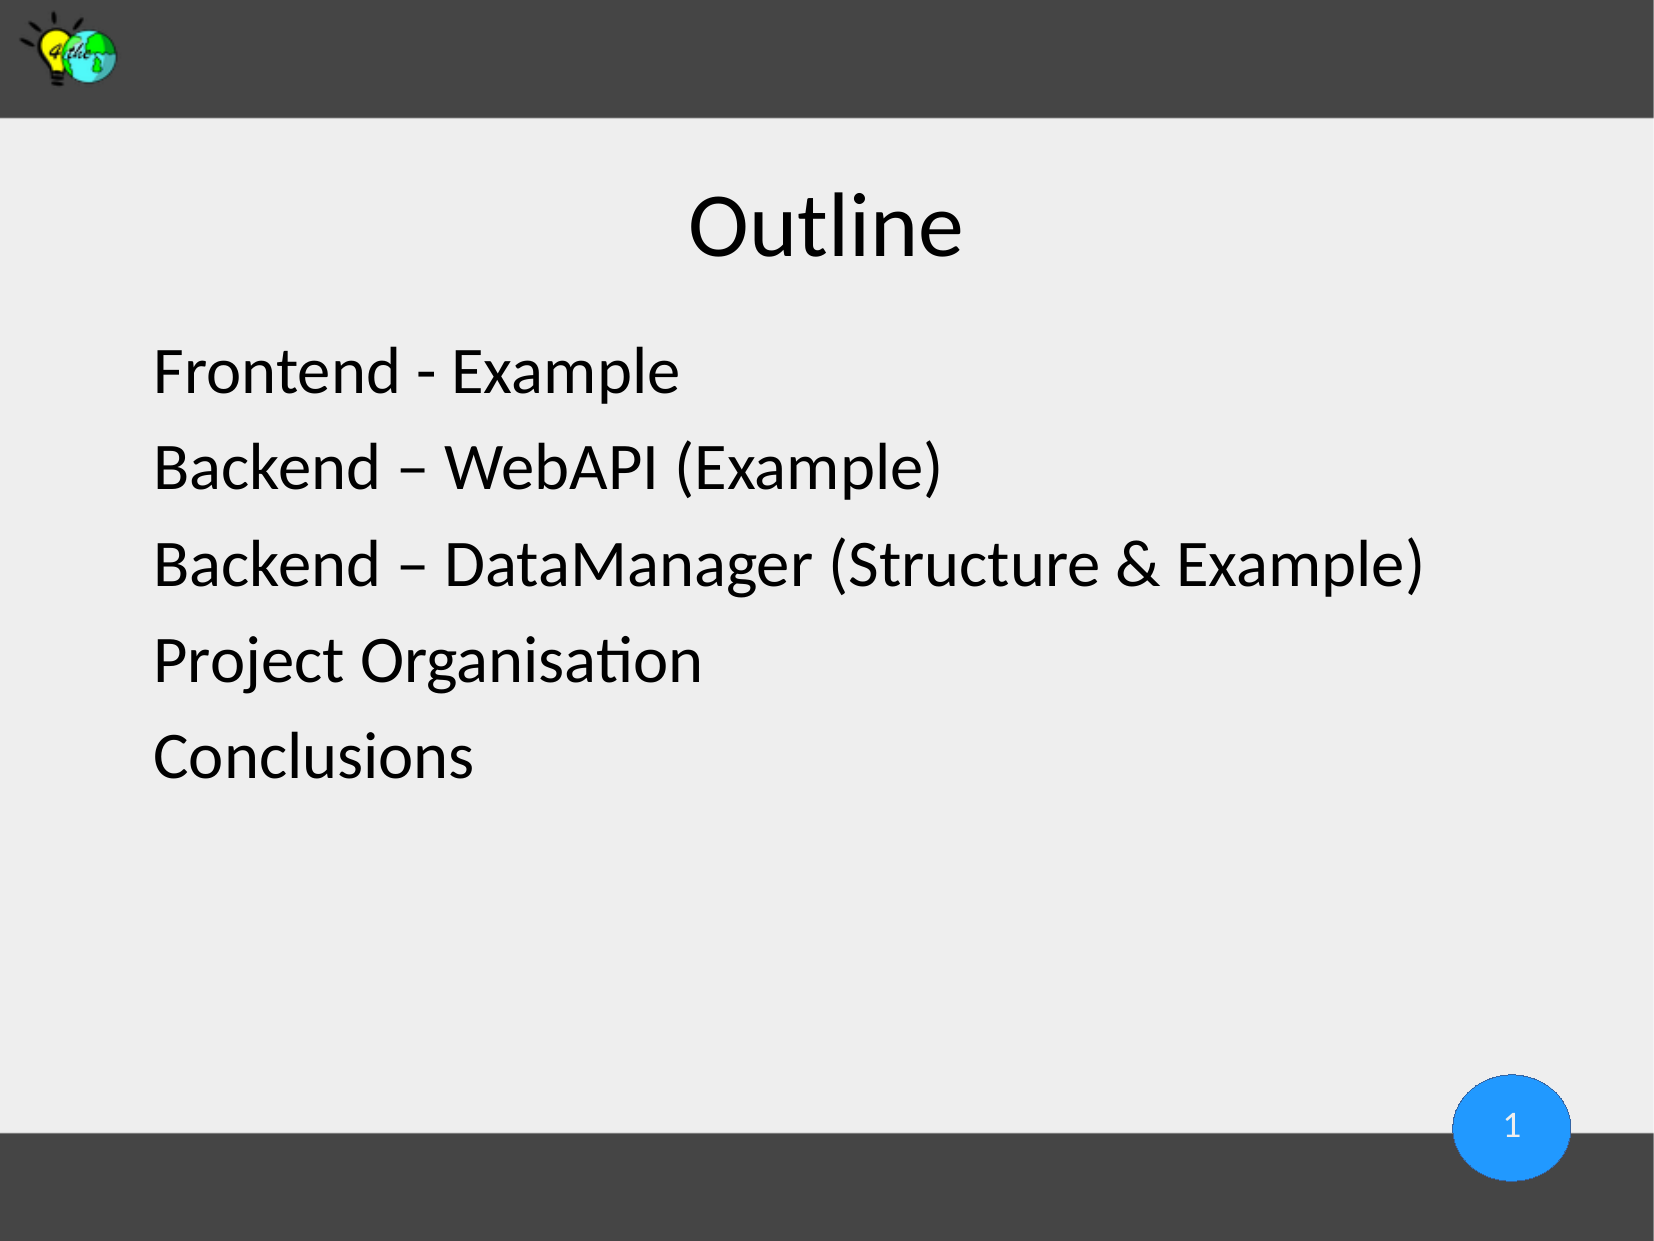

# Outline
Frontend - Example
Backend – WebAPI (Example)
Backend – DataManager (Structure & Example)
Project Organisation
Conclusions
1